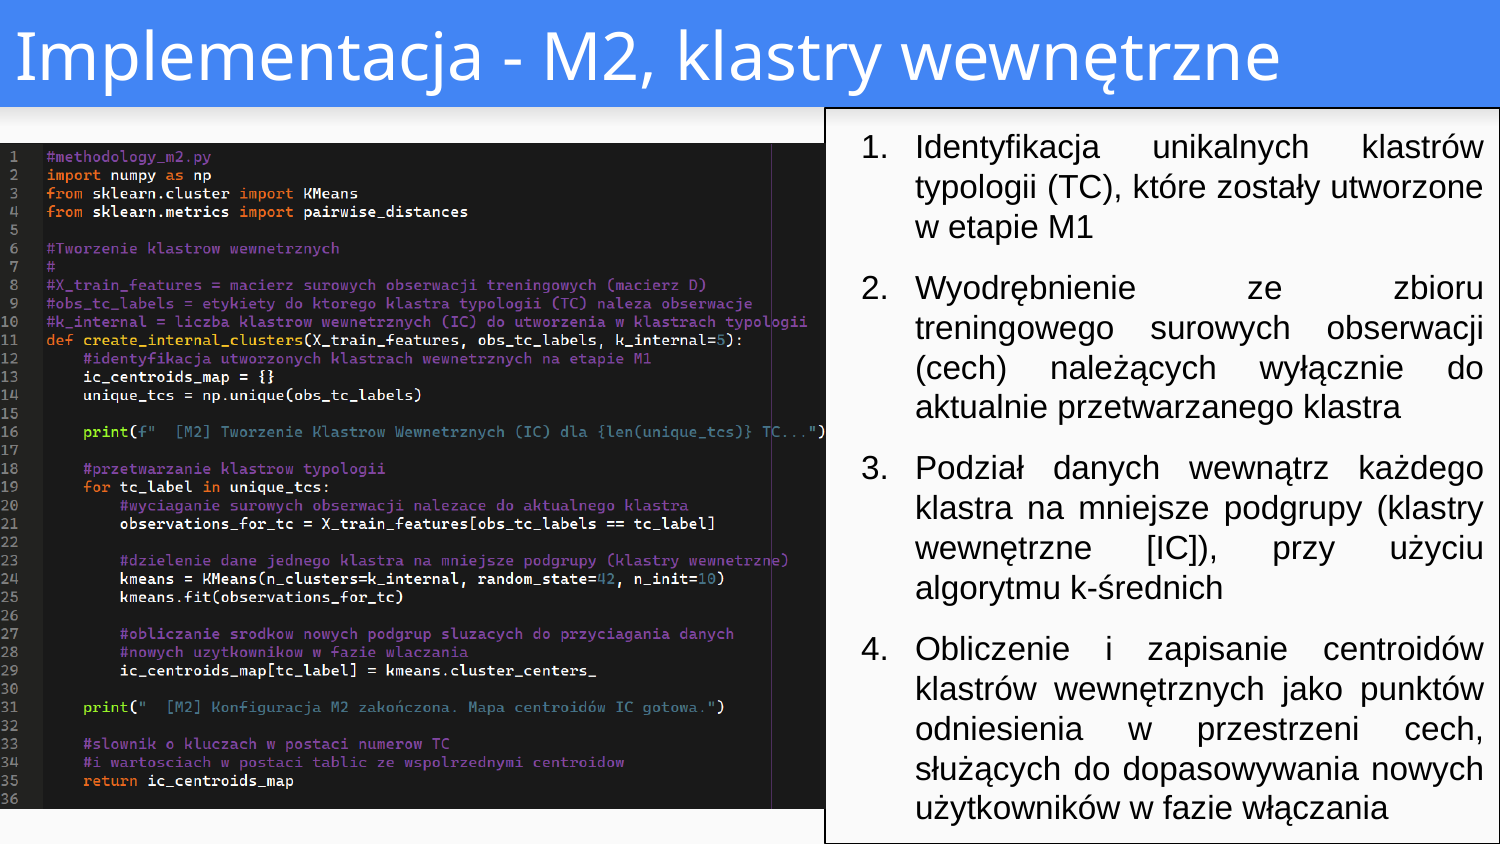

# Implementacja - M2, klastry wewnętrzne
Identyfikacja unikalnych klastrów typologii (TC), które zostały utworzone w etapie M1
Wyodrębnienie ze zbioru treningowego surowych obserwacji (cech) należących wyłącznie do aktualnie przetwarzanego klastra
Podział danych wewnątrz każdego klastra na mniejsze podgrupy (klastry wewnętrzne [IC]), przy użyciu algorytmu k-średnich
Obliczenie i zapisanie centroidów klastrów wewnętrznych jako punktów odniesienia w przestrzeni cech, służących do dopasowywania nowych użytkowników w fazie włączania